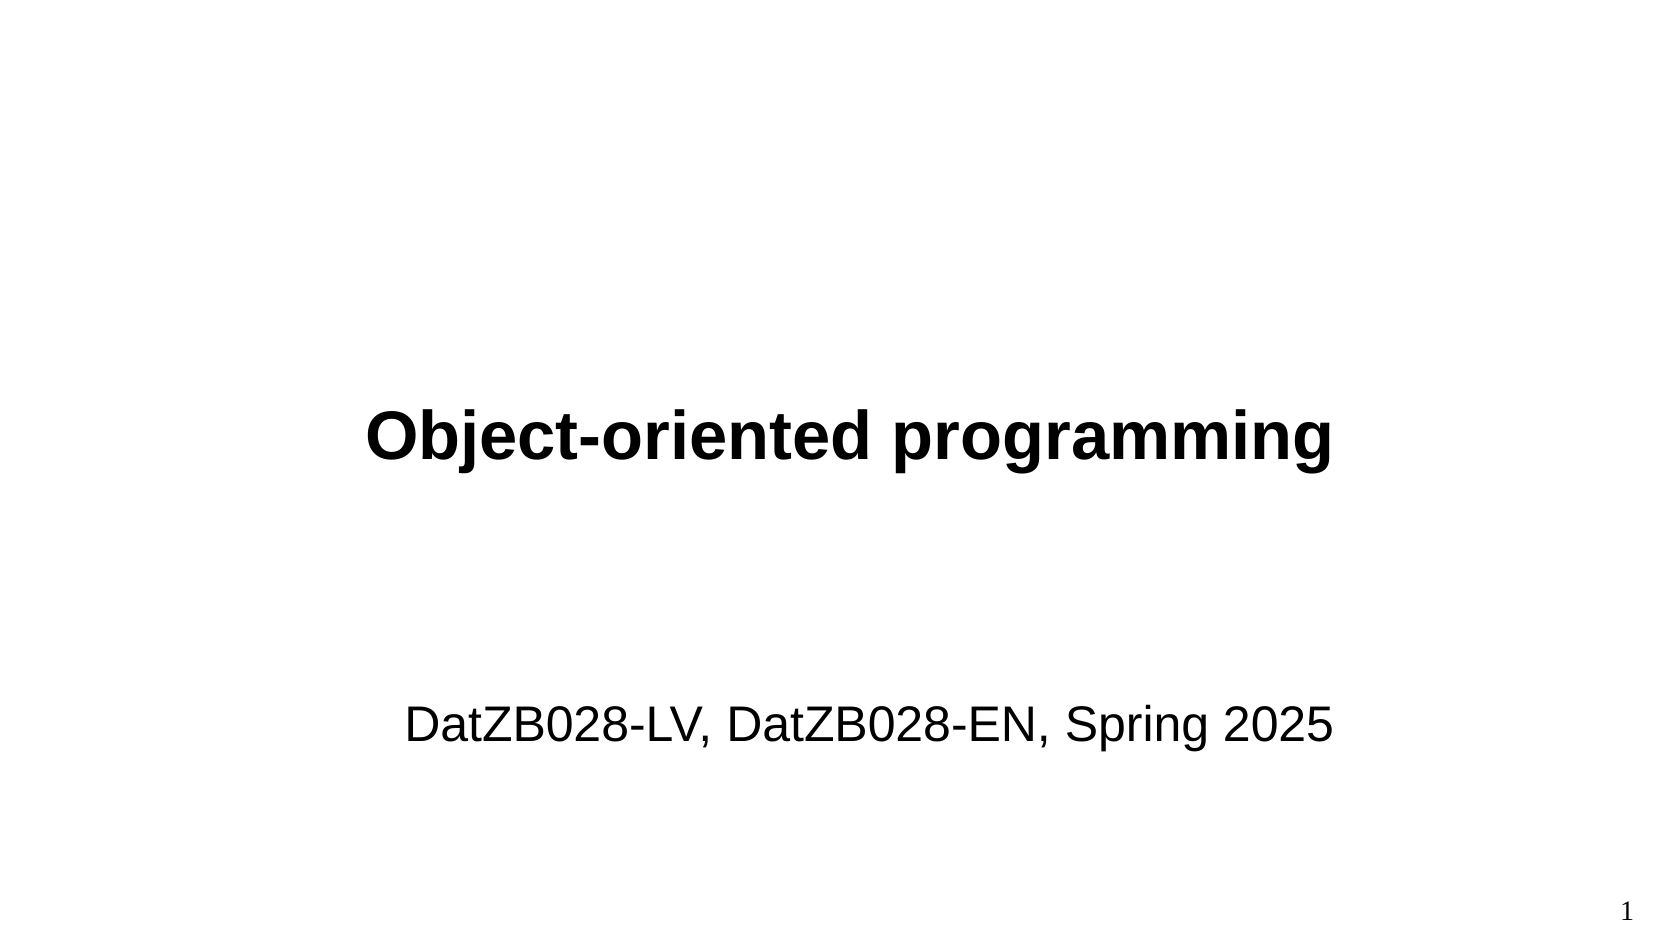

# Object-oriented programming
DatZB028-LV, DatZB028-EN, Spring 2025